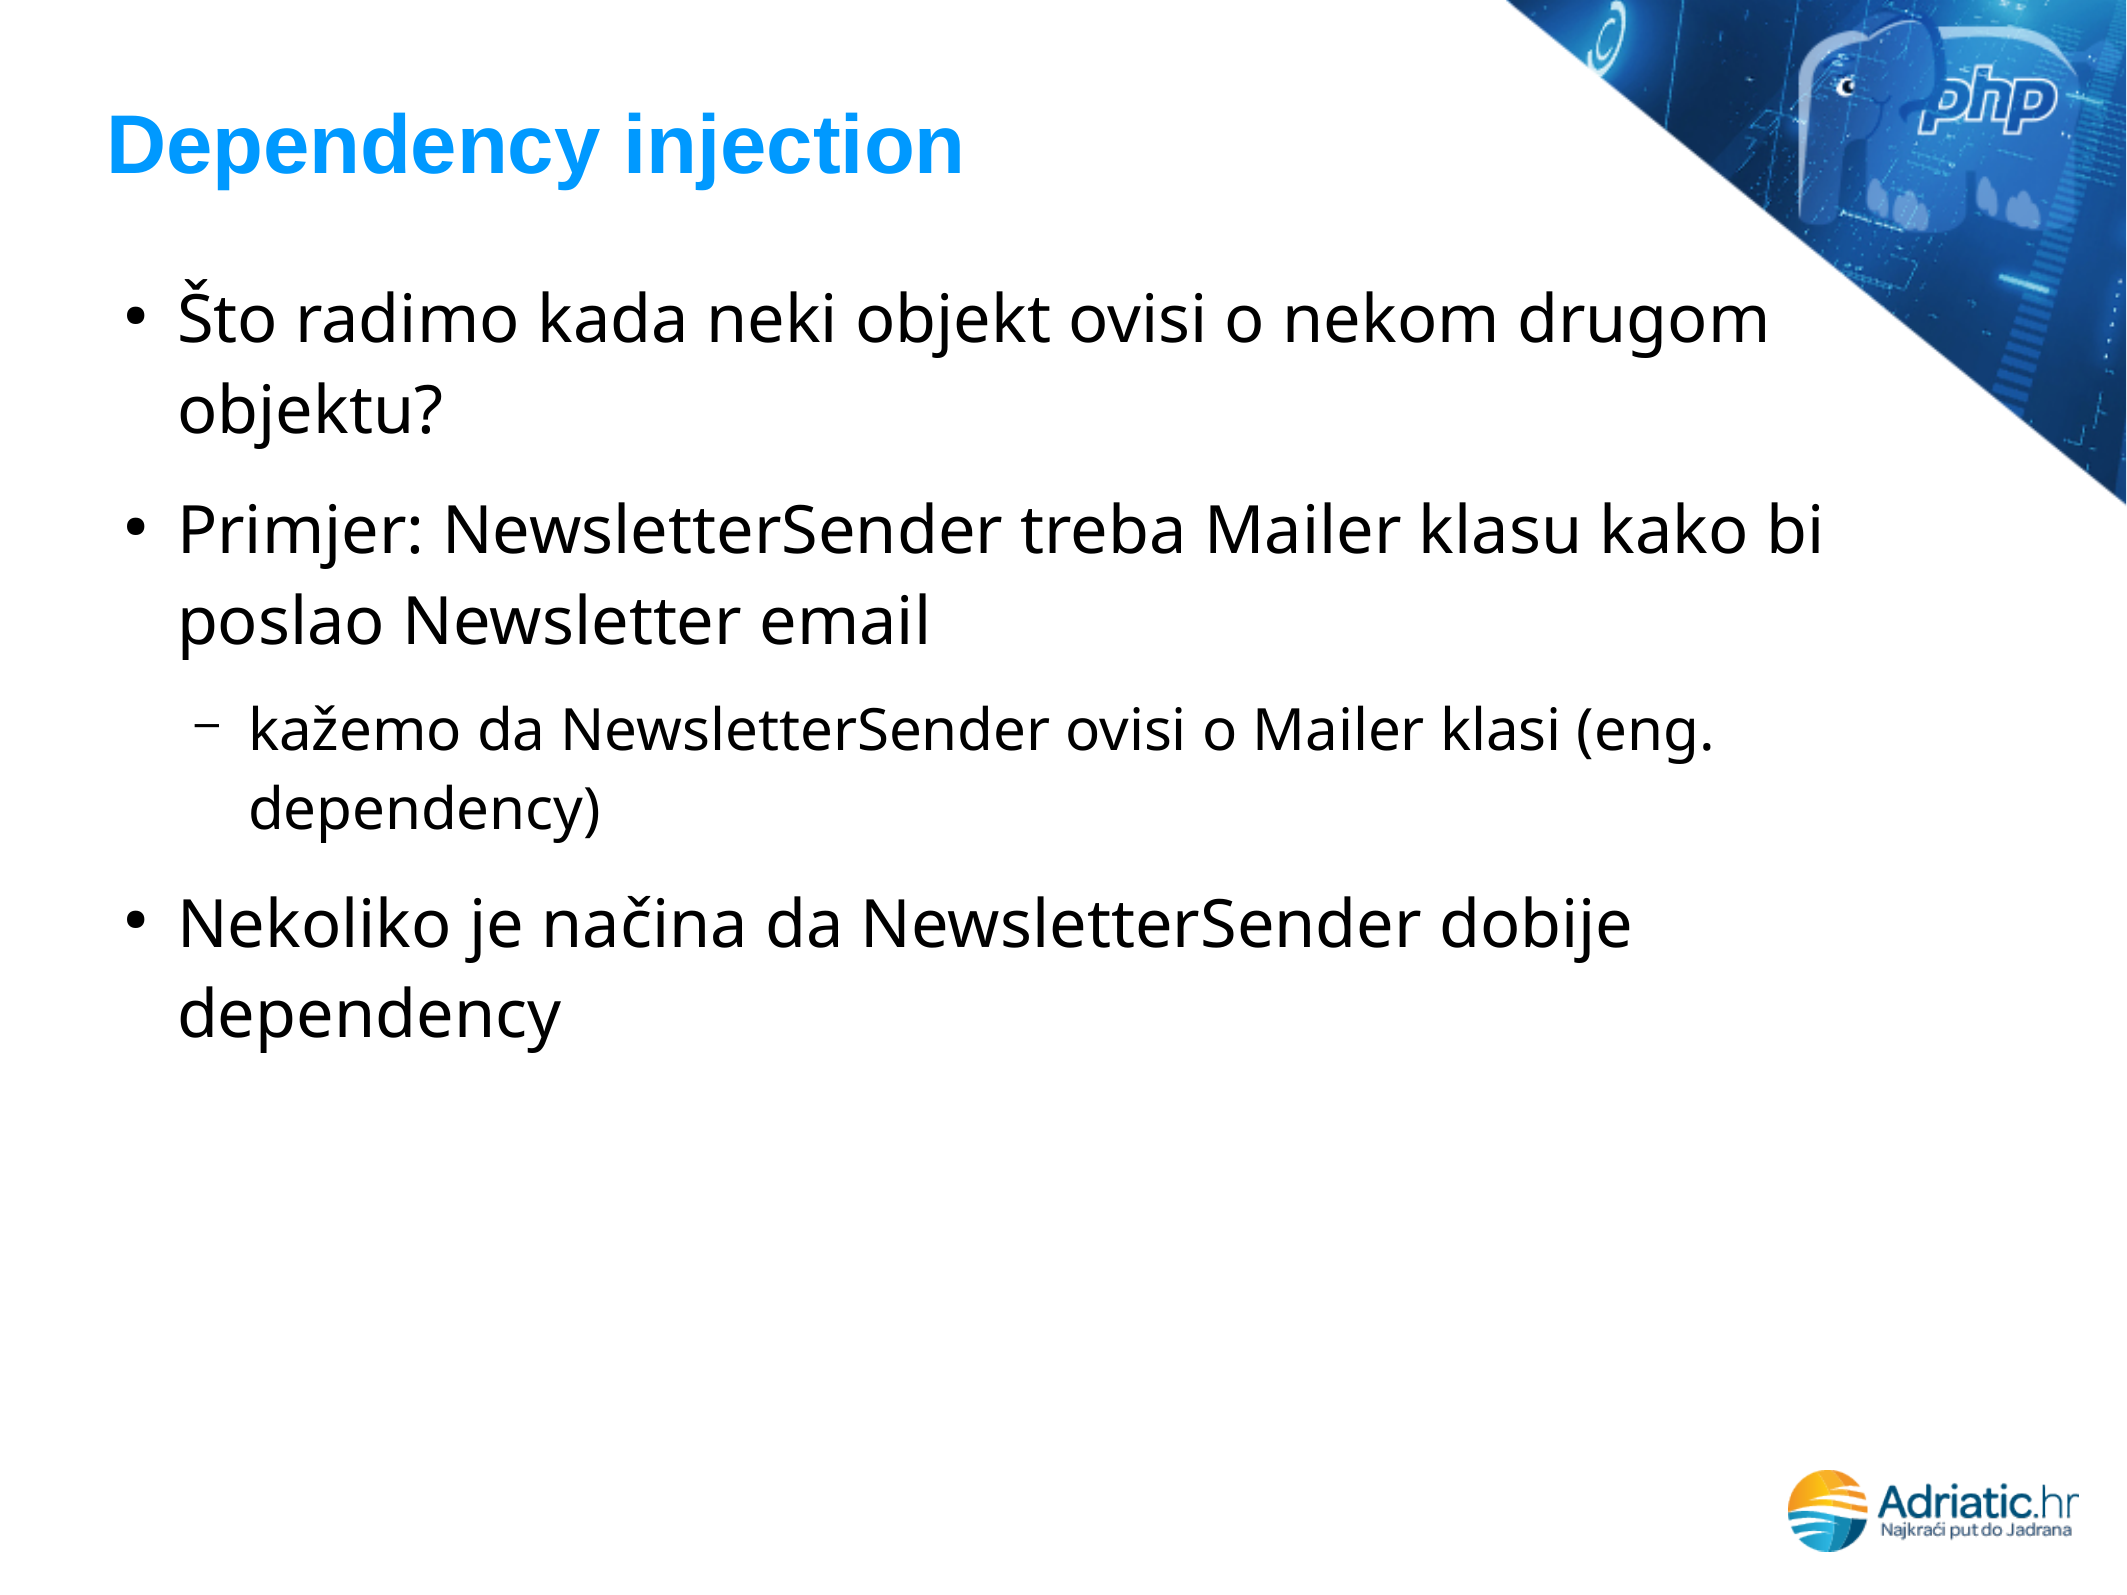

# Dependency injection
Što radimo kada neki objekt ovisi o nekom drugom objektu?
Primjer: NewsletterSender treba Mailer klasu kako bi poslao Newsletter email
kažemo da NewsletterSender ovisi o Mailer klasi (eng. dependency)
Nekoliko je načina da NewsletterSender dobije dependency